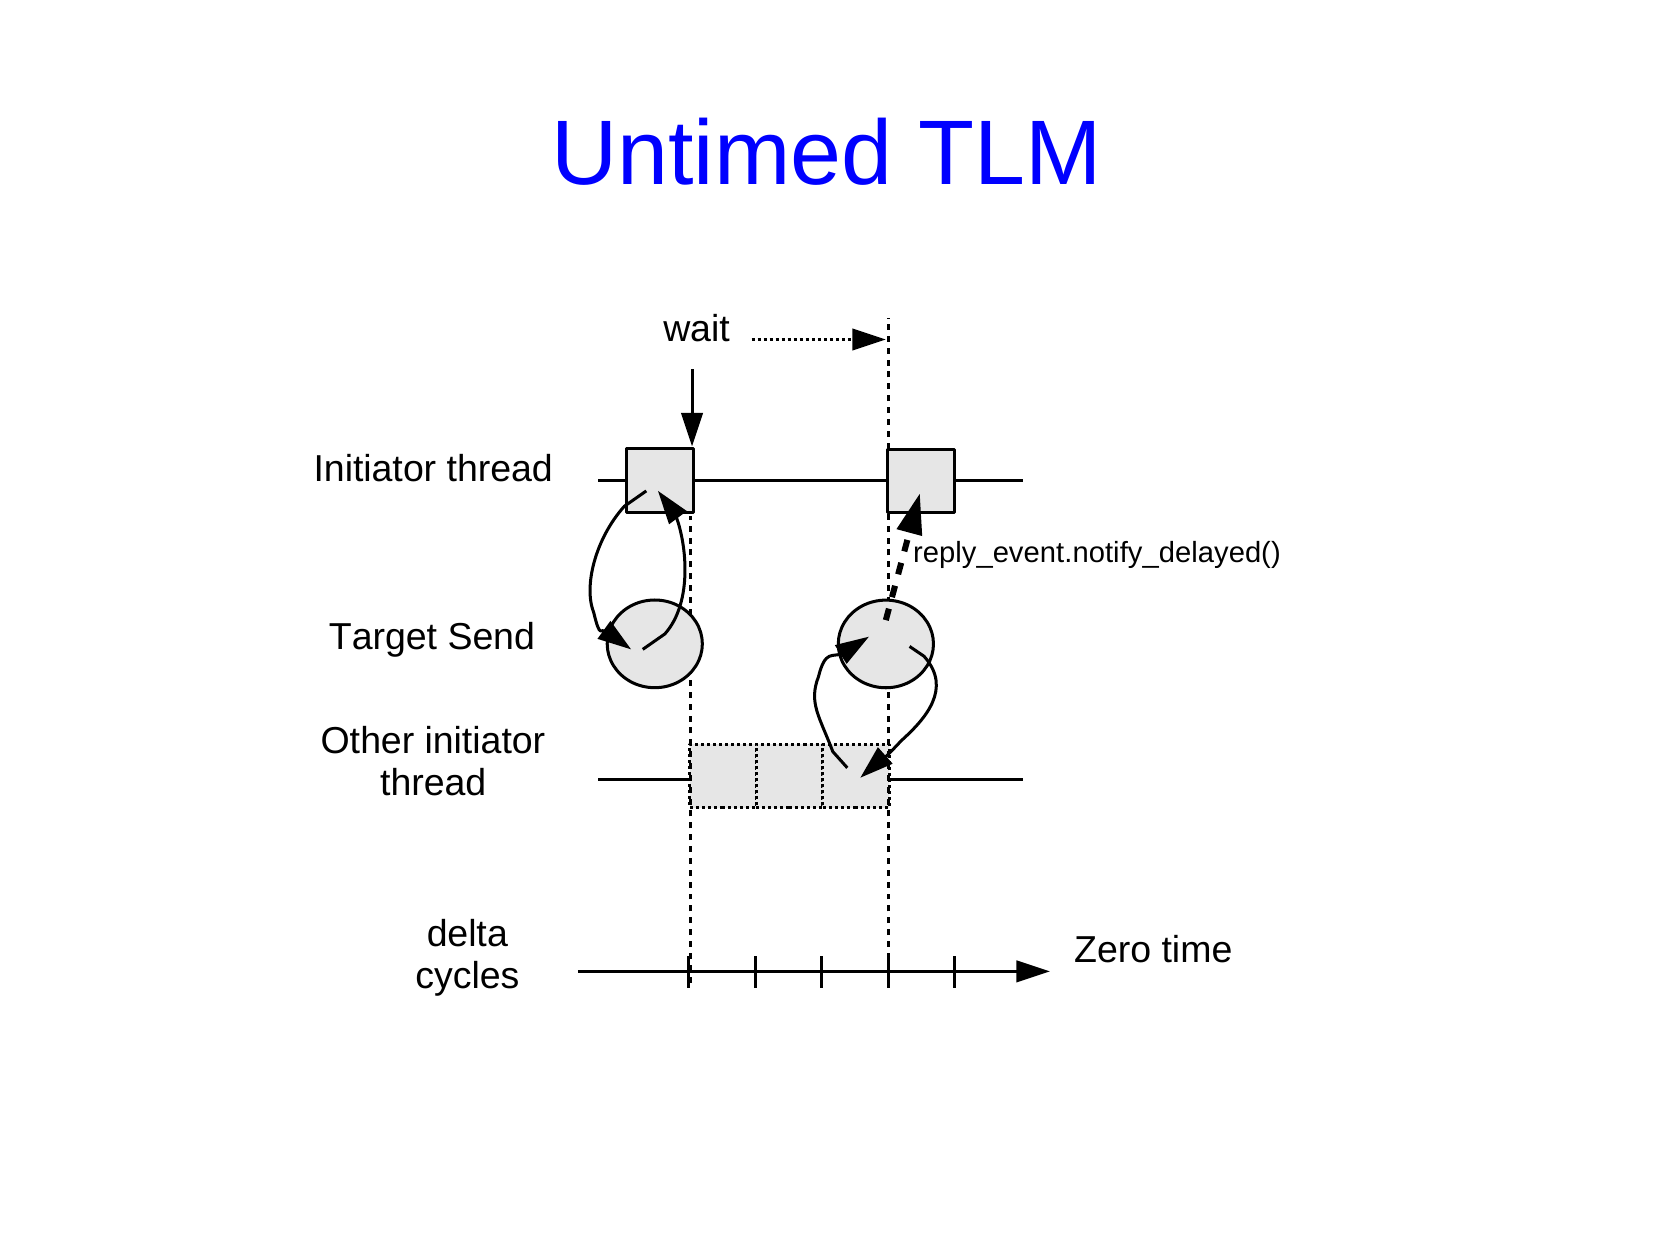

# Untimed TLM
wait
Initiator thread
reply_event.notify_delayed()
Target Send
Other initiator
thread
delta
cycles
Zero time